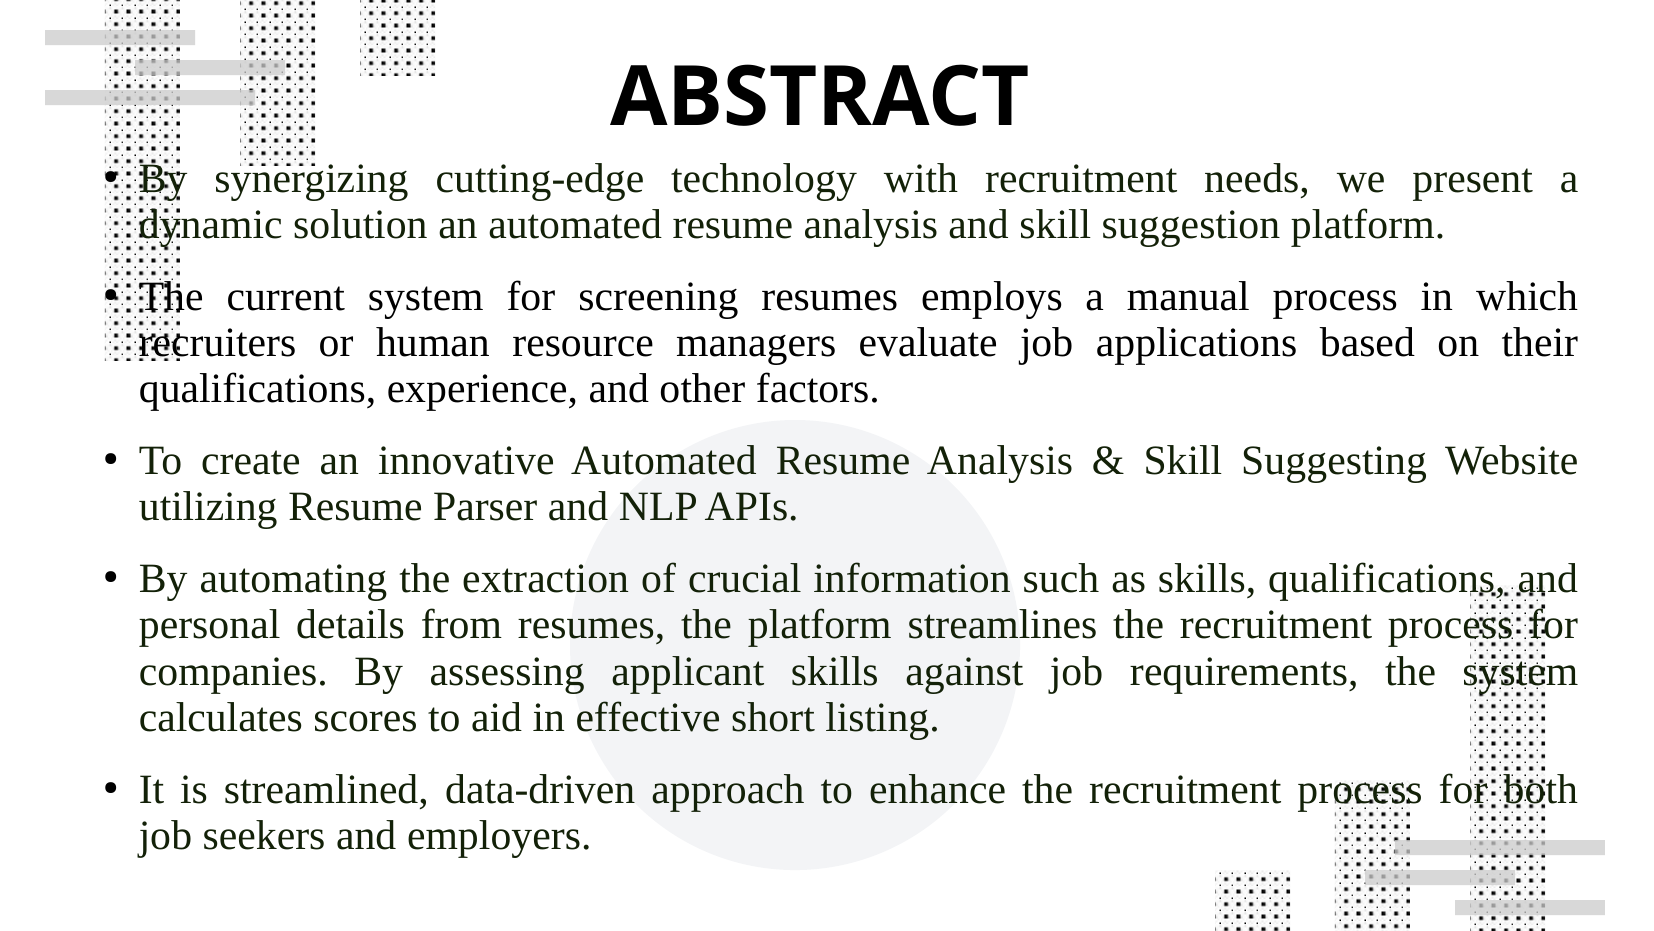

ABSTRACT
By synergizing cutting-edge technology with recruitment needs, we present a dynamic solution an automated resume analysis and skill suggestion platform.
The current system for screening resumes employs a manual process in which recruiters or human resource managers evaluate job applications based on their qualifications, experience, and other factors.
To create an innovative Automated Resume Analysis & Skill Suggesting Website utilizing Resume Parser and NLP APIs.
By automating the extraction of crucial information such as skills, qualifications, and personal details from resumes, the platform streamlines the recruitment process for companies. By assessing applicant skills against job requirements, the system calculates scores to aid in effective short listing.
It is streamlined, data-driven approach to enhance the recruitment process for both job seekers and employers.